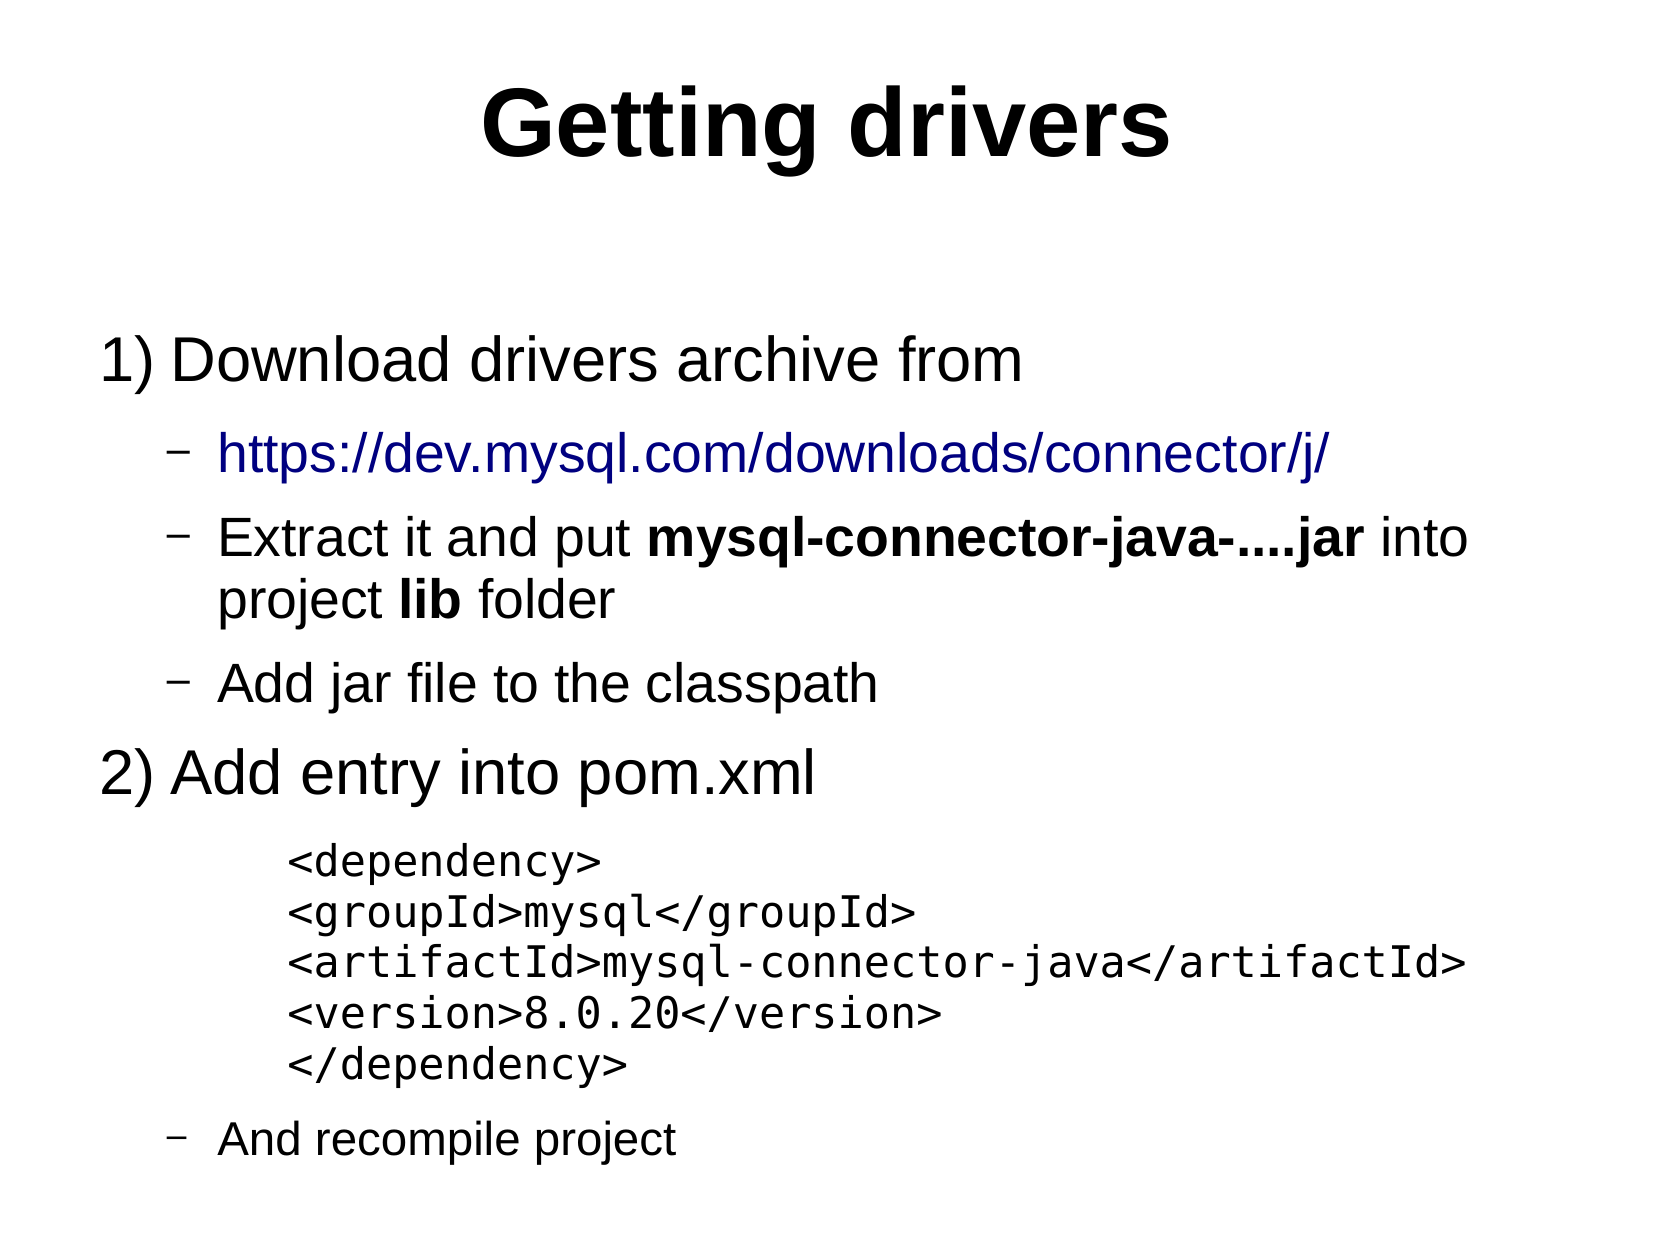

# Getting drivers
 Download drivers archive from
https://dev.mysql.com/downloads/connector/j/
Extract it and put mysql-connector-java-....jar into project lib folder
Add jar file to the classpath
 Add entry into pom.xml
		<dependency>
			<groupId>mysql</groupId>
			<artifactId>mysql-connector-java</artifactId>
			<version>8.0.20</version>
		</dependency>
And recompile project